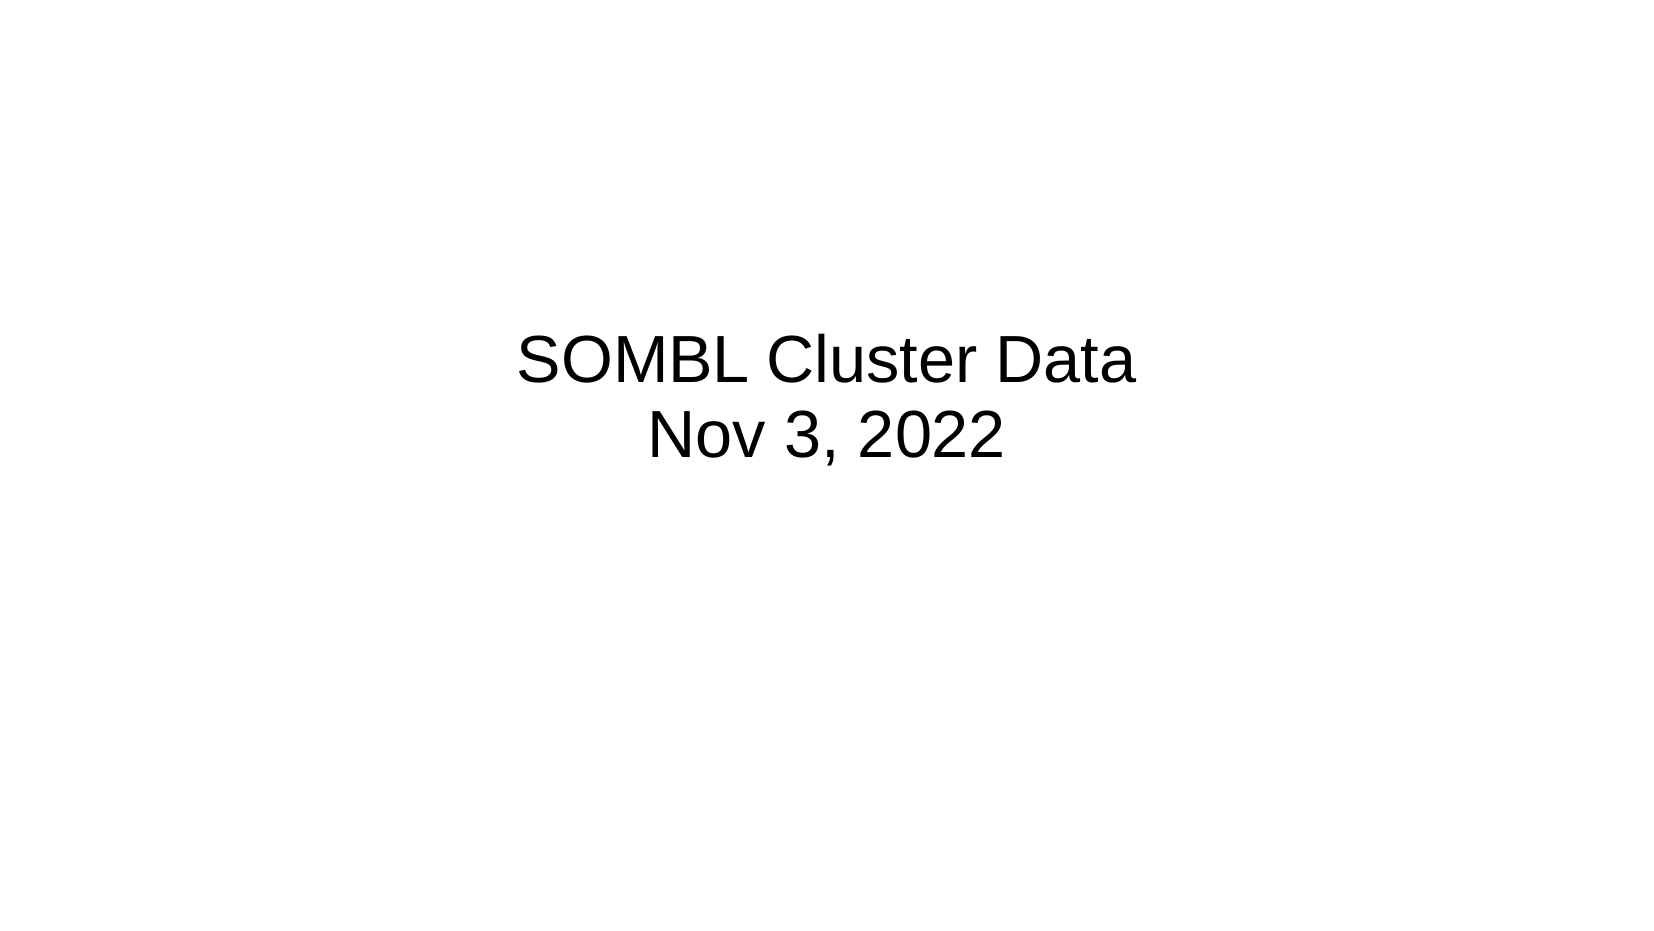

# SOMBL Cluster Data
Nov 3, 2022